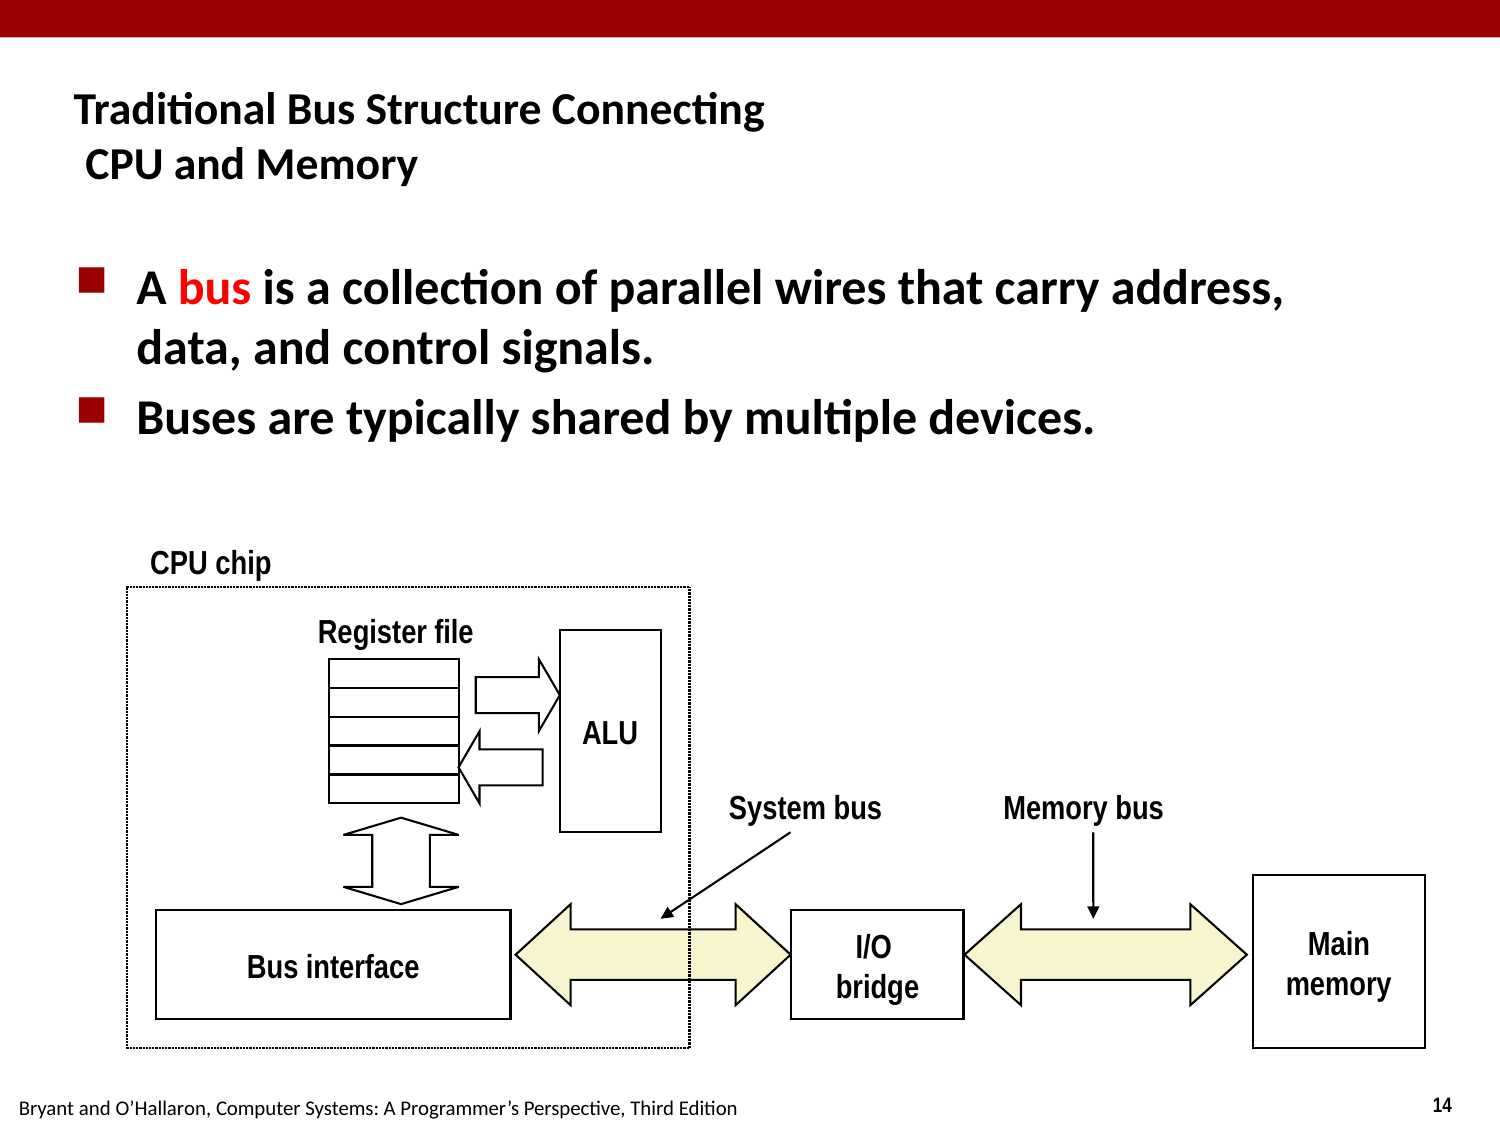

# Traditional Bus Structure Connecting CPU and Memory
A bus is a collection of parallel wires that carry address, data, and control signals.
Buses are typically shared by multiple devices.
CPU chip
Register file
ALU
System bus
Memory bus
Main
memory
Bus interface
I/O
bridge